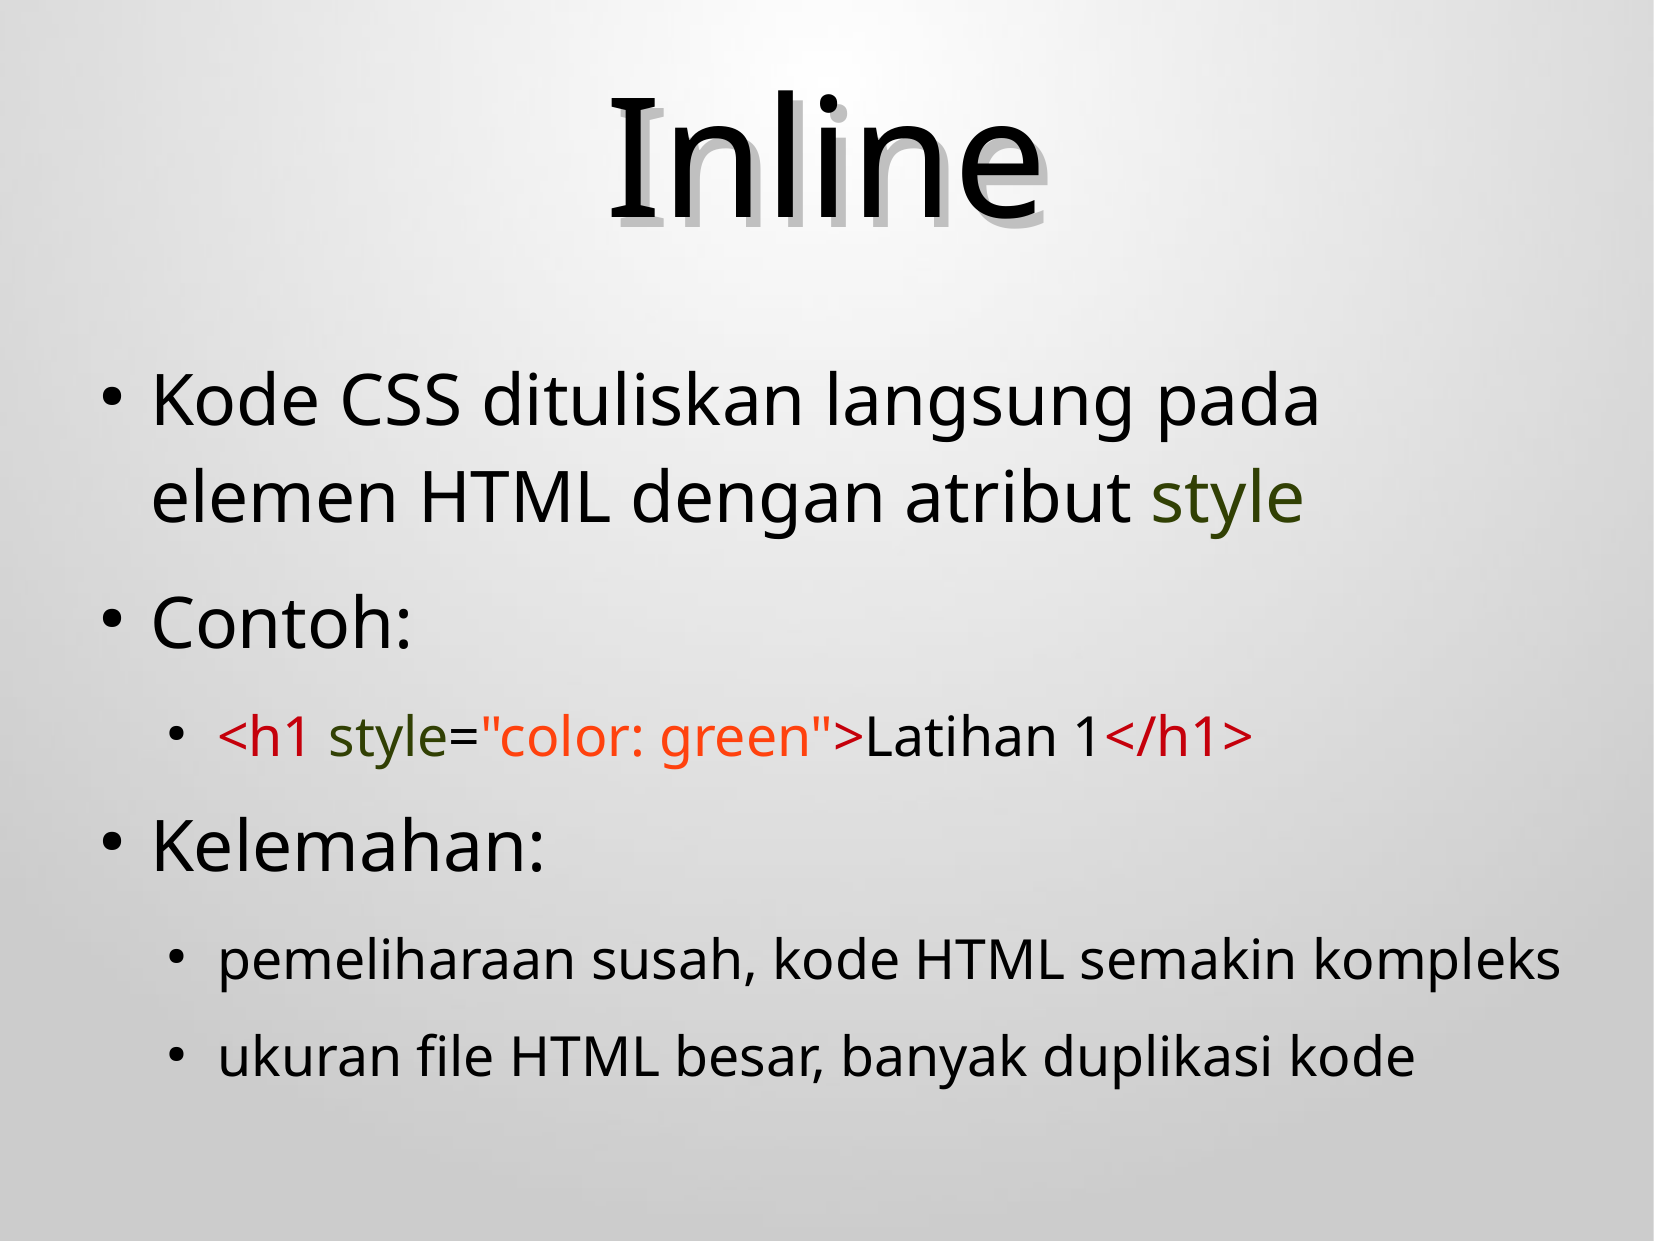

# Inline
Kode CSS dituliskan langsung pada elemen HTML dengan atribut style
Contoh:
<h1 style="color: green">Latihan 1</h1>
Kelemahan:
pemeliharaan susah, kode HTML semakin kompleks
ukuran file HTML besar, banyak duplikasi kode